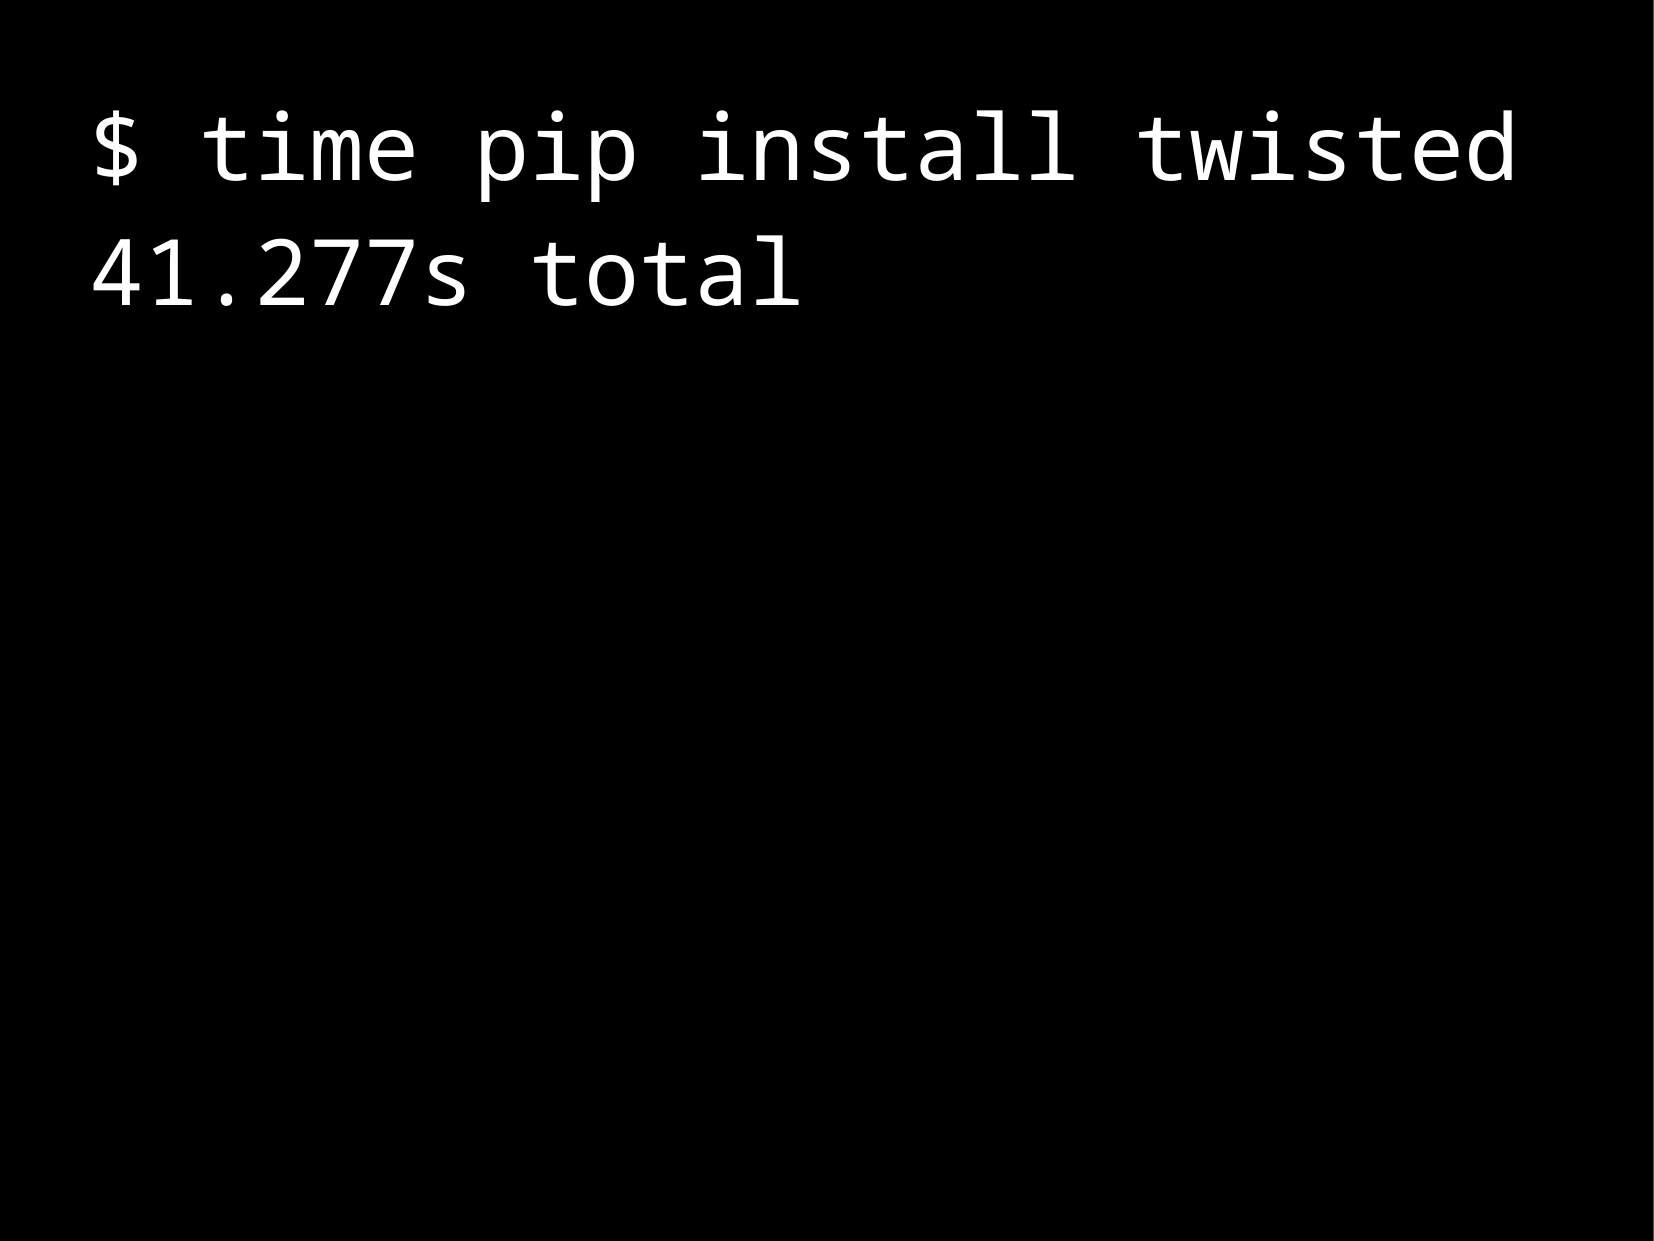

$ time pip install twisted
41.277s total